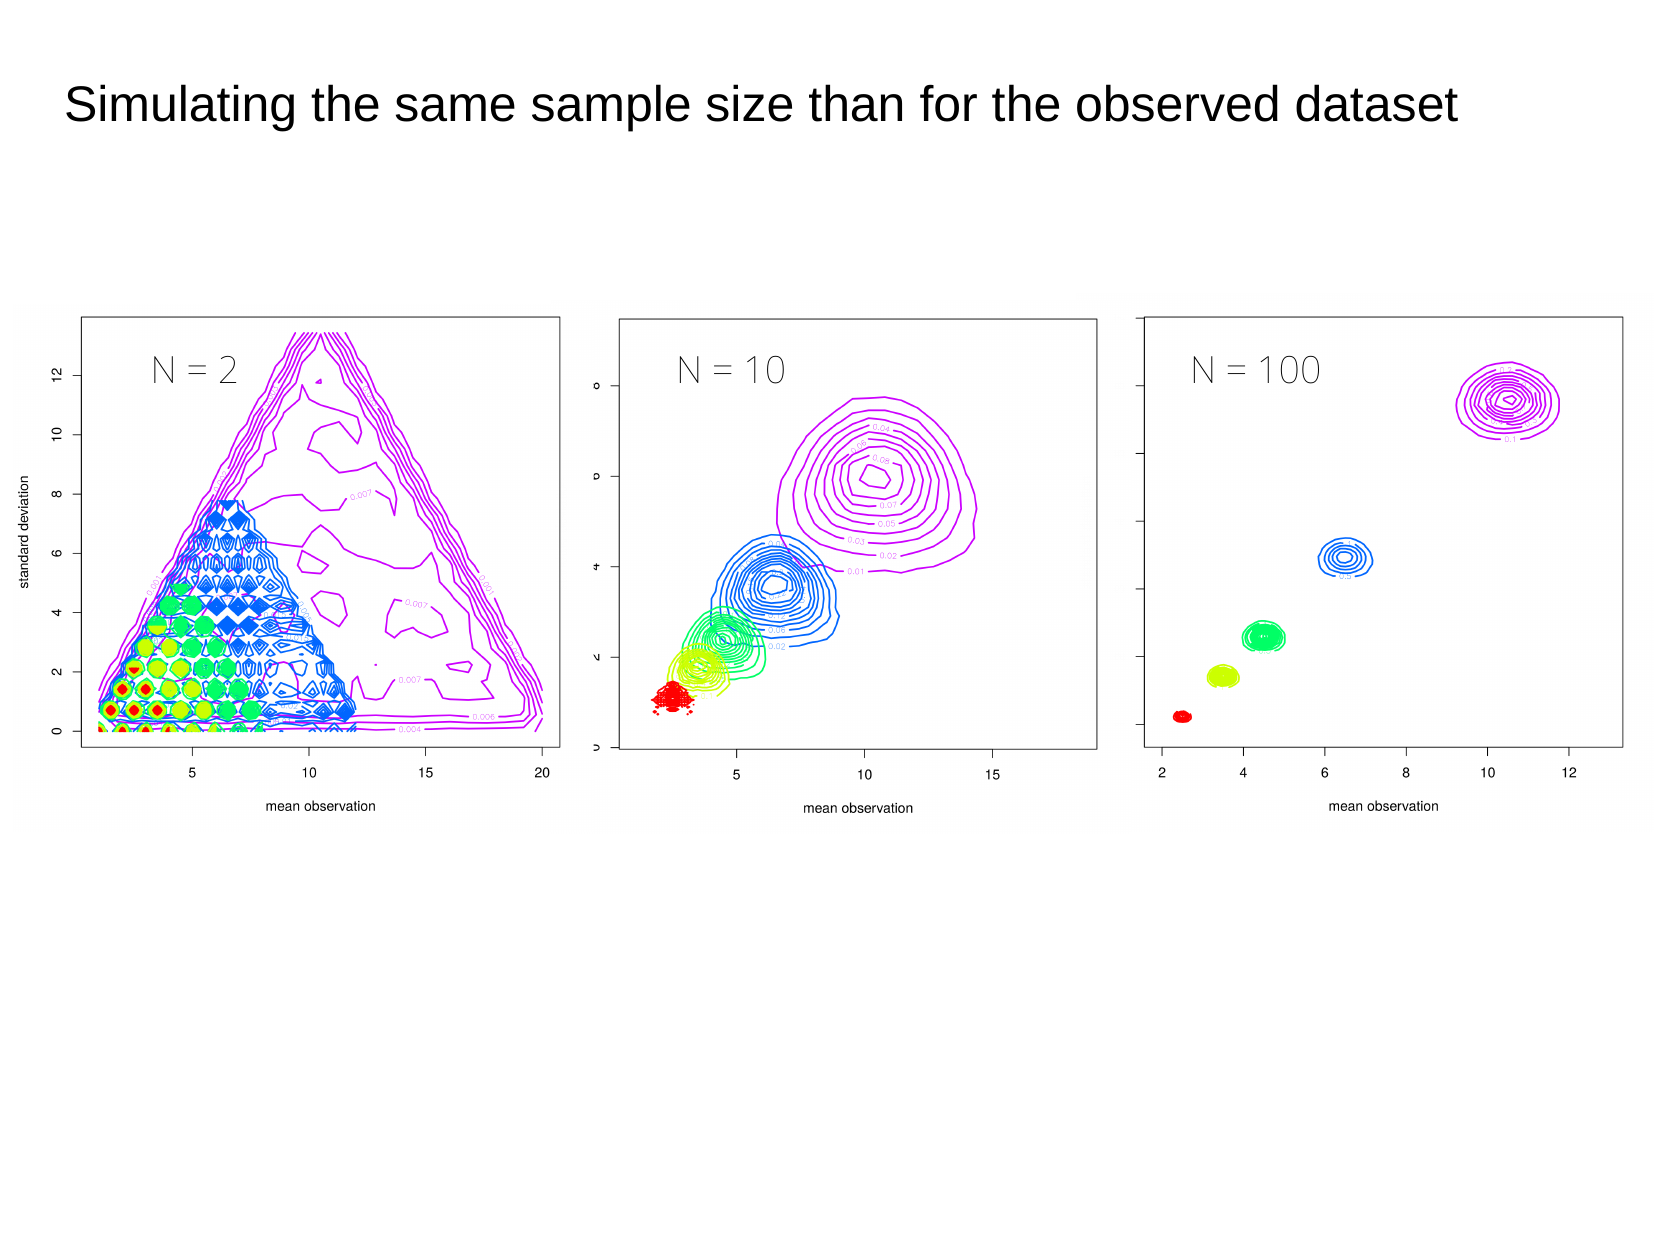

Simulating the same sample size than for the observed dataset
N = 2
N = 10
N = 100